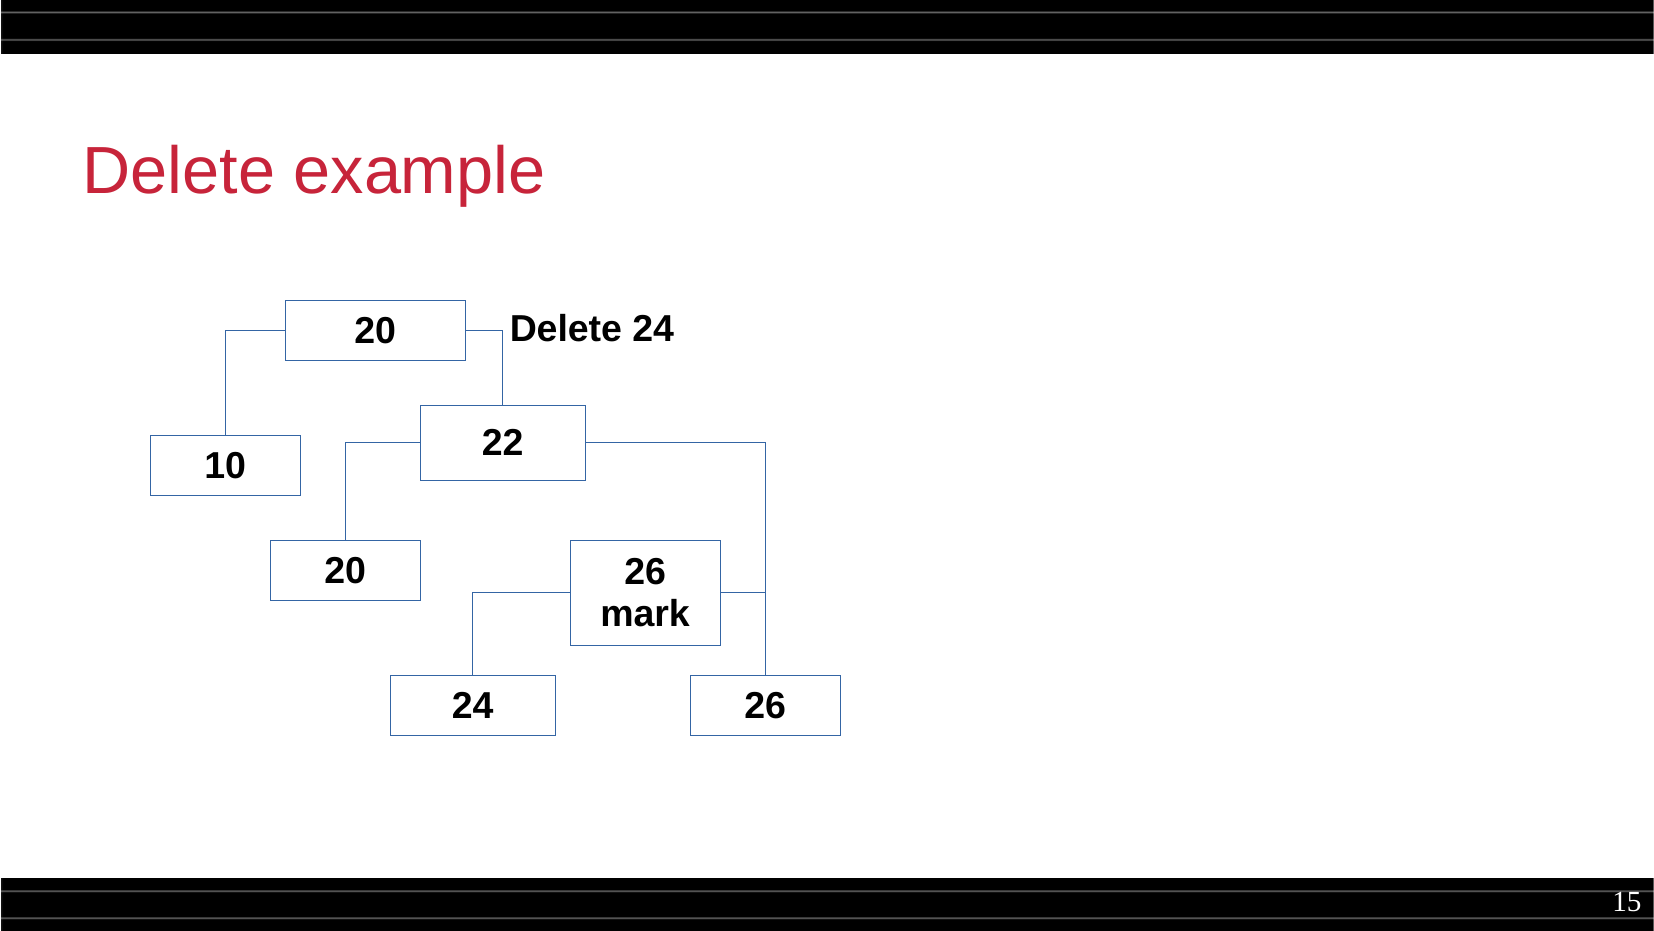

# Delete example
20
Delete 24
22
10
20
26
mark
24
26